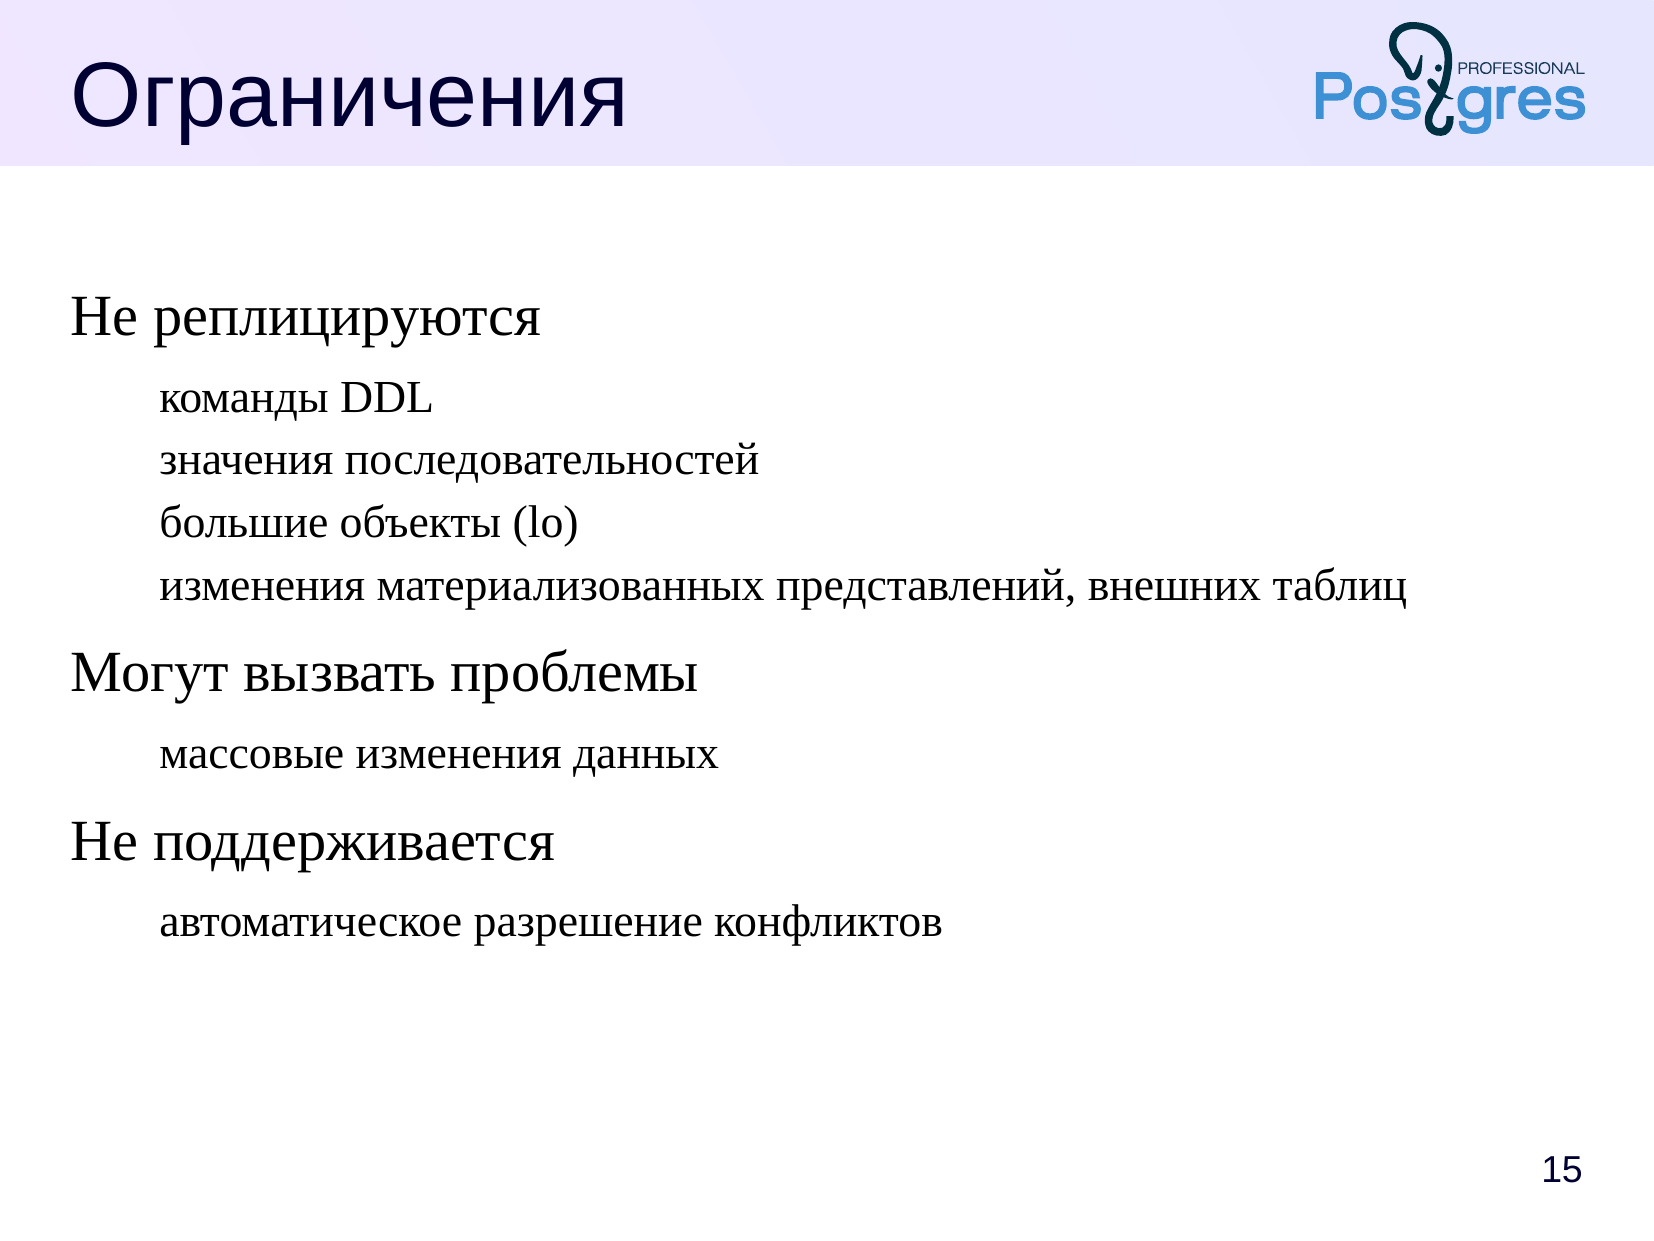

# Ограничения
Не реплицируются
команды DDL
значения последовательностей
большие объекты (lo)
изменения материализованных представлений, внешних таблиц
Могут вызвать проблемы
массовые изменения данных
Не поддерживается
автоматическое разрешение конфликтов